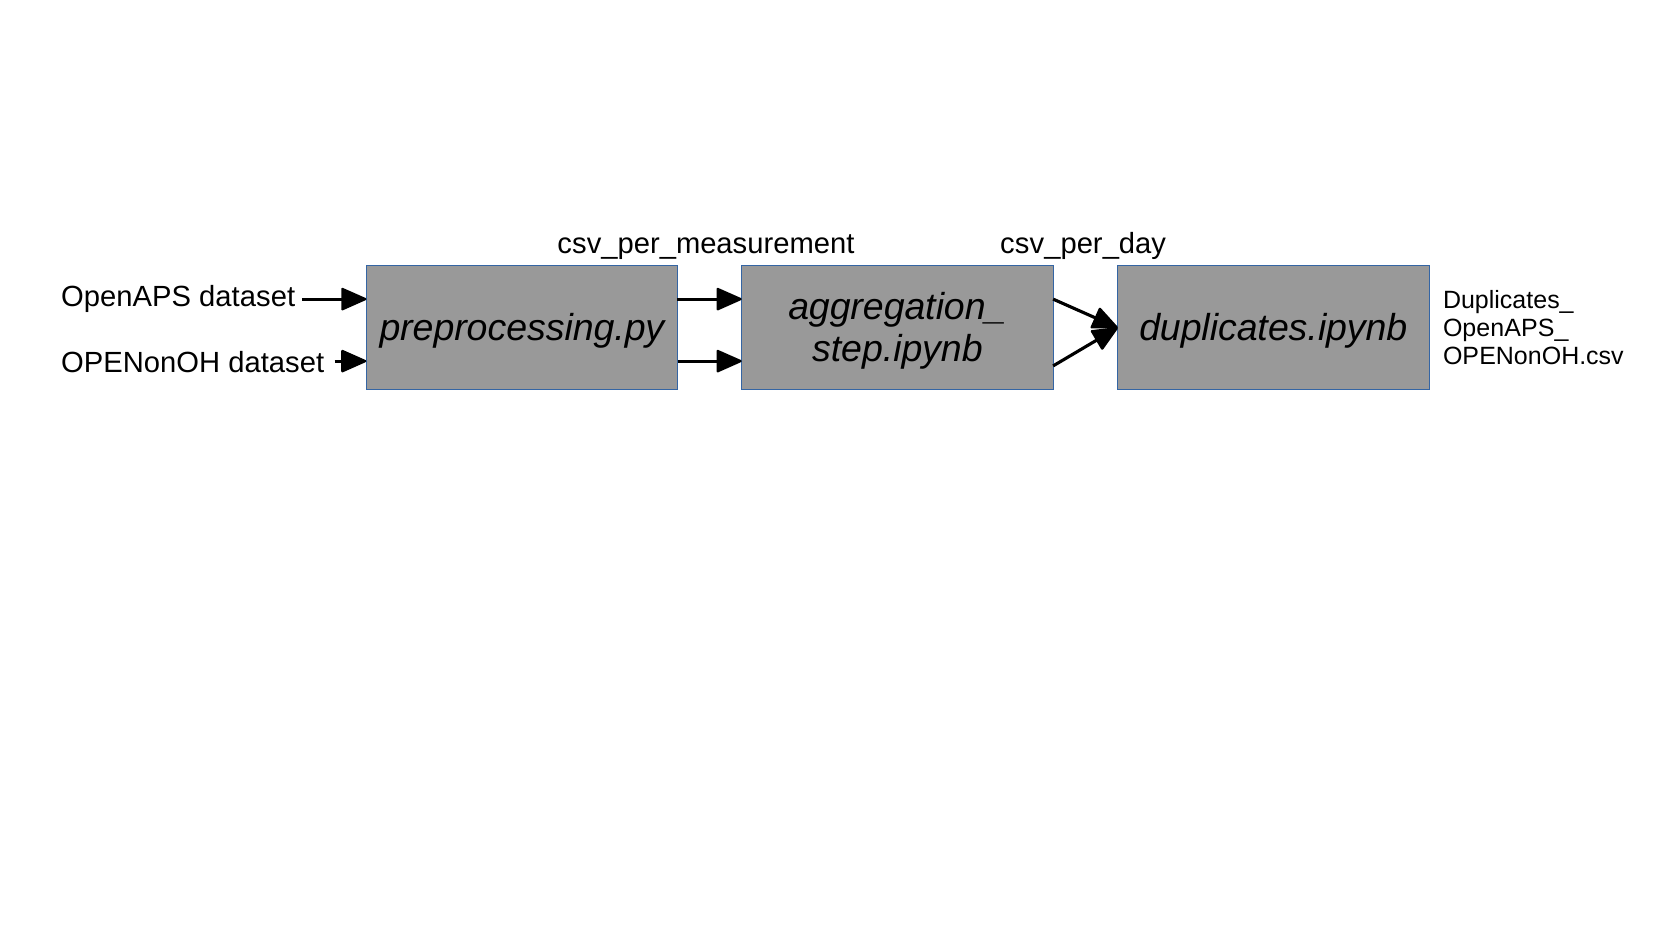

csv_per_measurement
csv_per_day
preprocessing.py
aggregation_
step.ipynb
duplicates.ipynb
OpenAPS dataset
Duplicates_
OpenAPS_
OPENonOH.csv
OPENonOH dataset